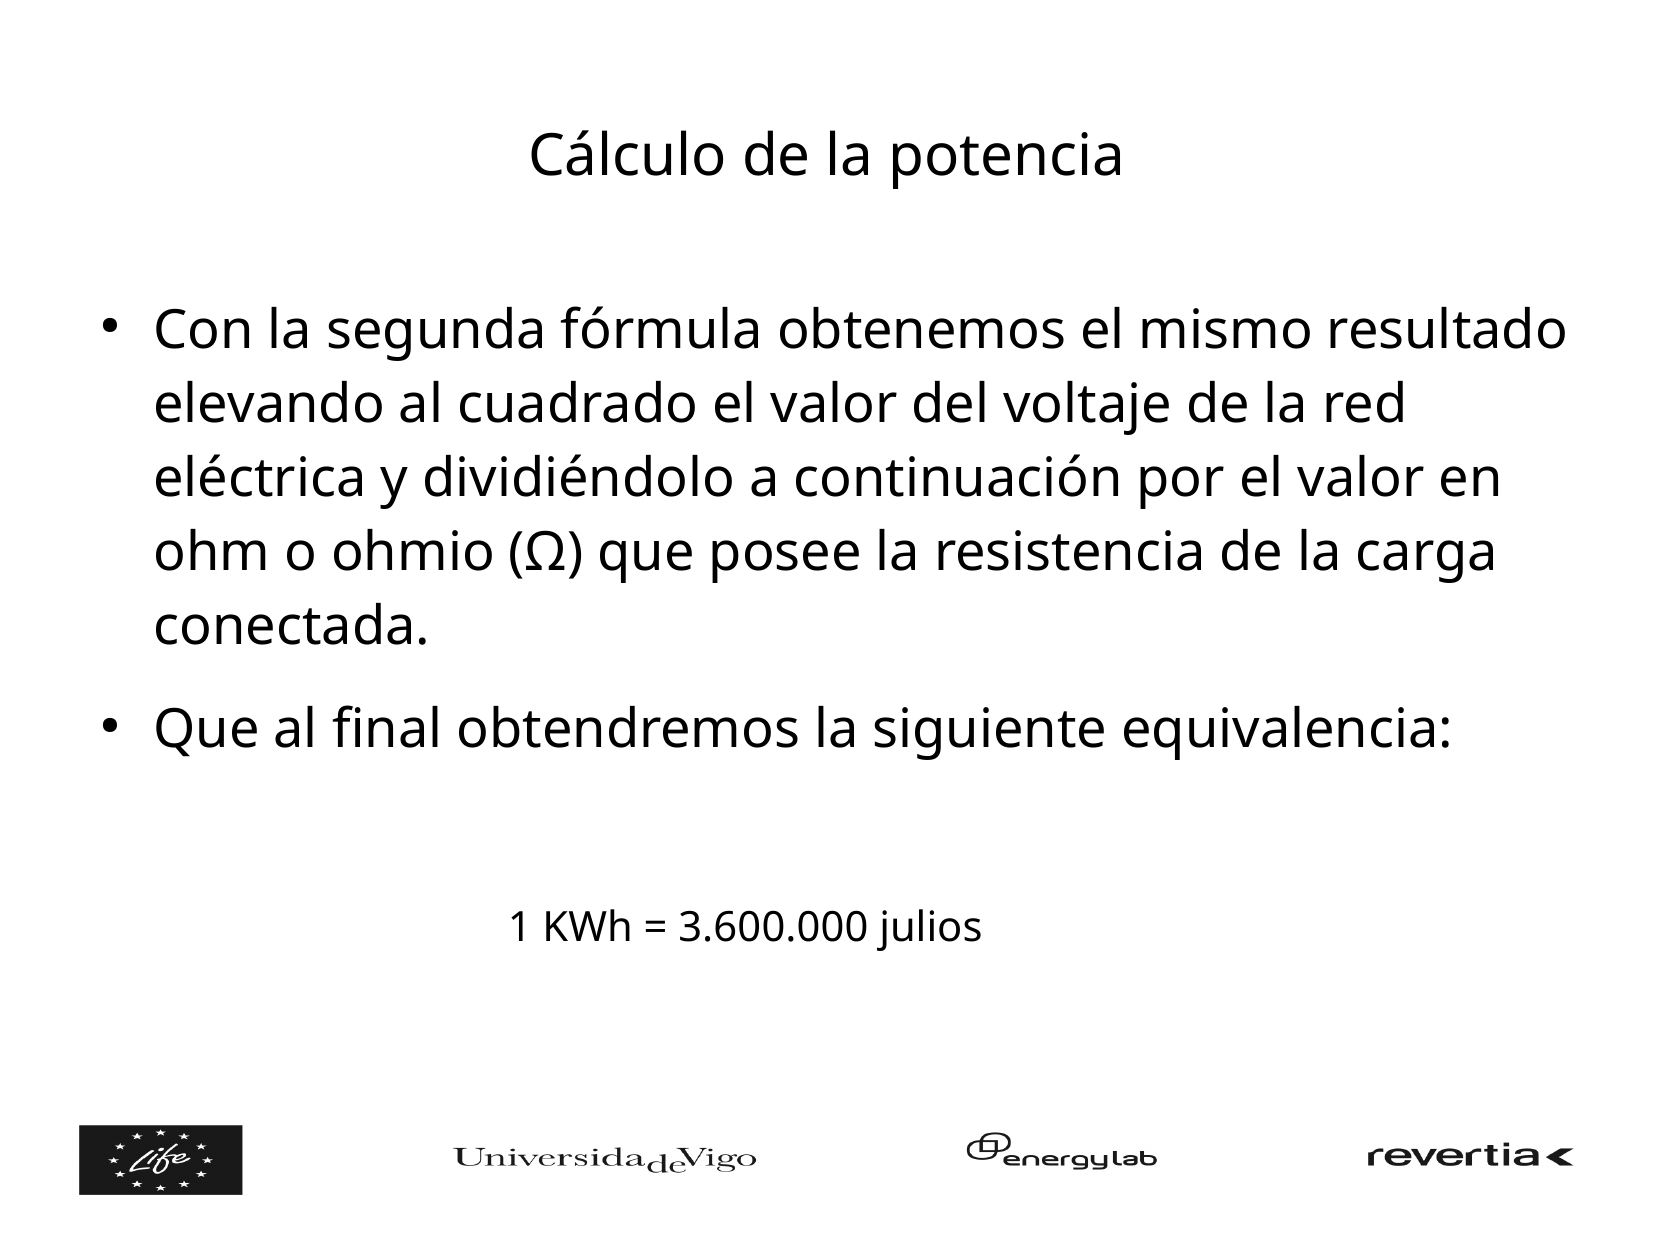

# Cálculo de la potencia
Con la segunda fórmula obtenemos el mismo resultado elevando al cuadrado el valor del voltaje de la red eléctrica y dividiéndolo a continuación por el valor en ohm o ohmio (Ω) que posee la resistencia de la carga conectada.
Que al final obtendremos la siguiente equivalencia:
1 KWh = 3.600.000 julios